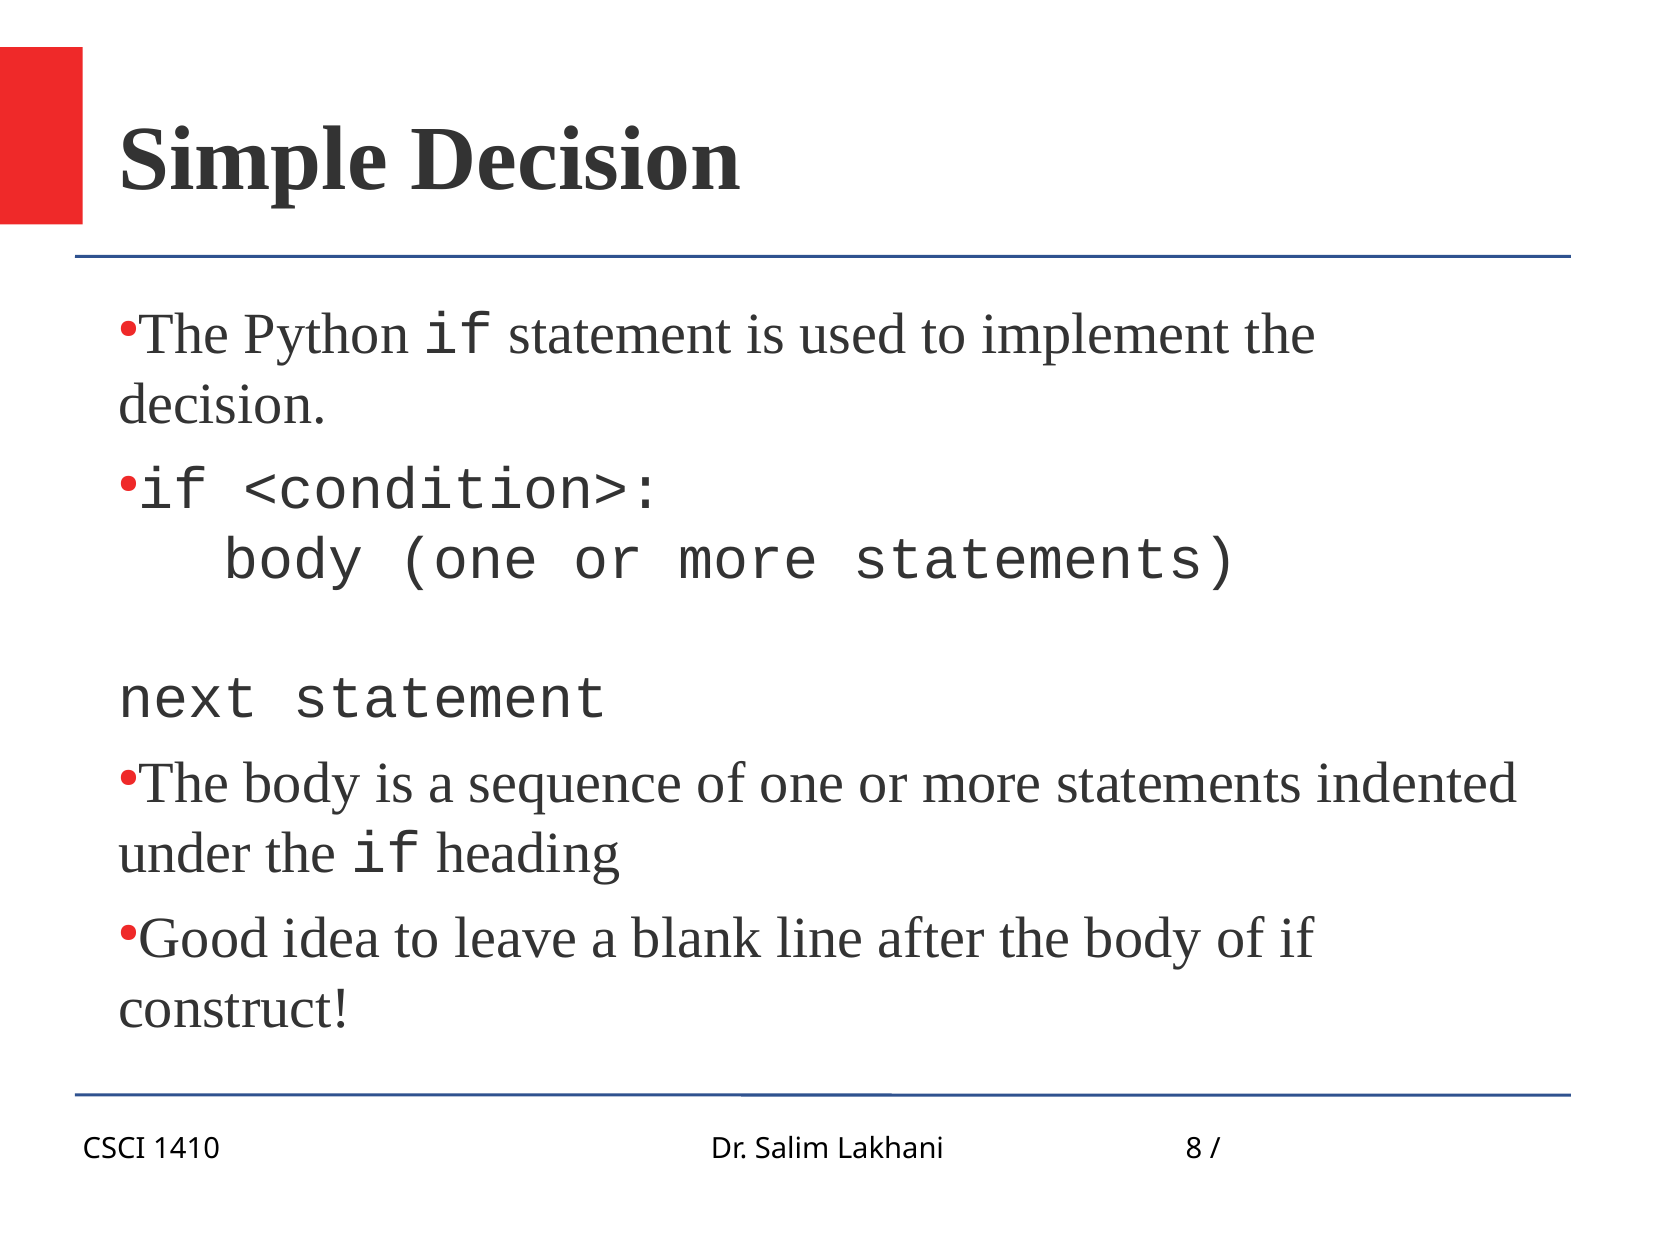

# Simple Decision
The Python if statement is used to implement the decision.
if <condition>:
 body (one or more statements)
next statement
The body is a sequence of one or more statements indented under the if heading
Good idea to leave a blank line after the body of if construct!
CSCI 1410
Dr. Salim Lakhani